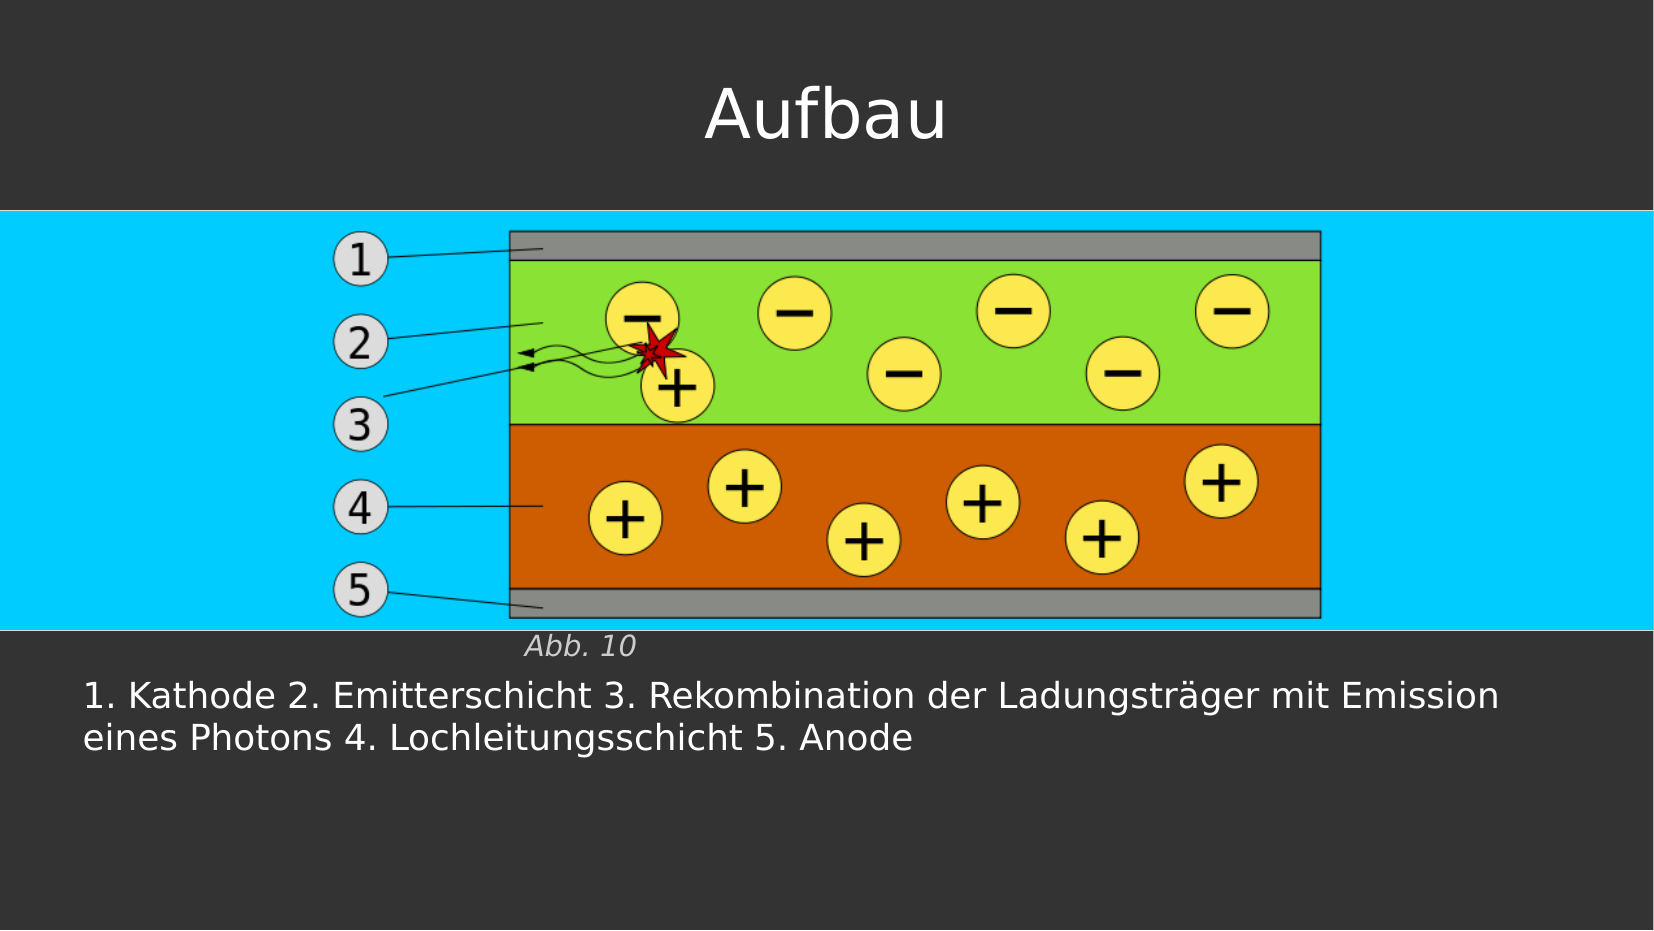

# Aufbau
1. Kathode 2. Emitterschicht 3. Rekombination der Ladungsträger mit Emission eines Photons 4. Lochleitungsschicht 5. Anode
Abb. 10